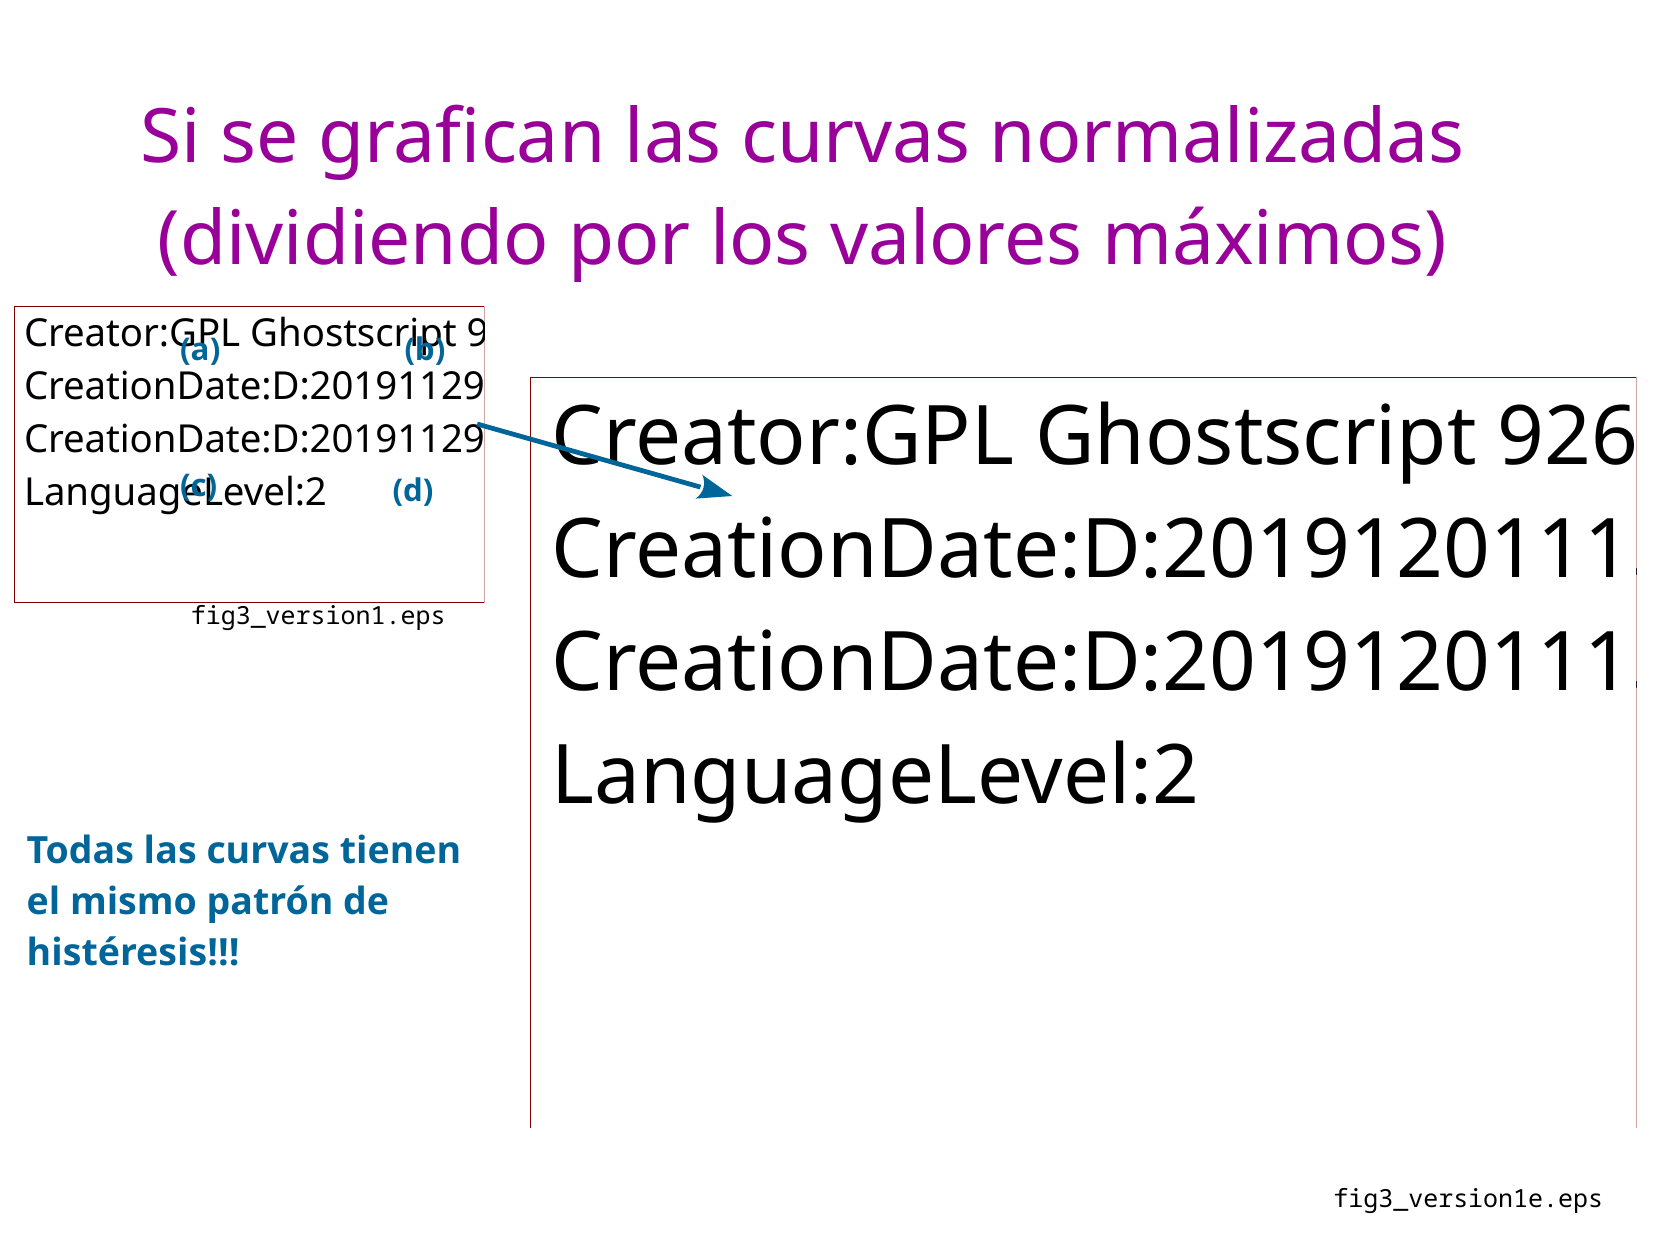

Si se grafican las curvas normalizadas (dividiendo por los valores máximos)
(a)
(b)
(c)
(d)
fig3_version1.eps
Todas las curvas tienen
el mismo patrón de
histéresis!!!
fig3_version1e.eps